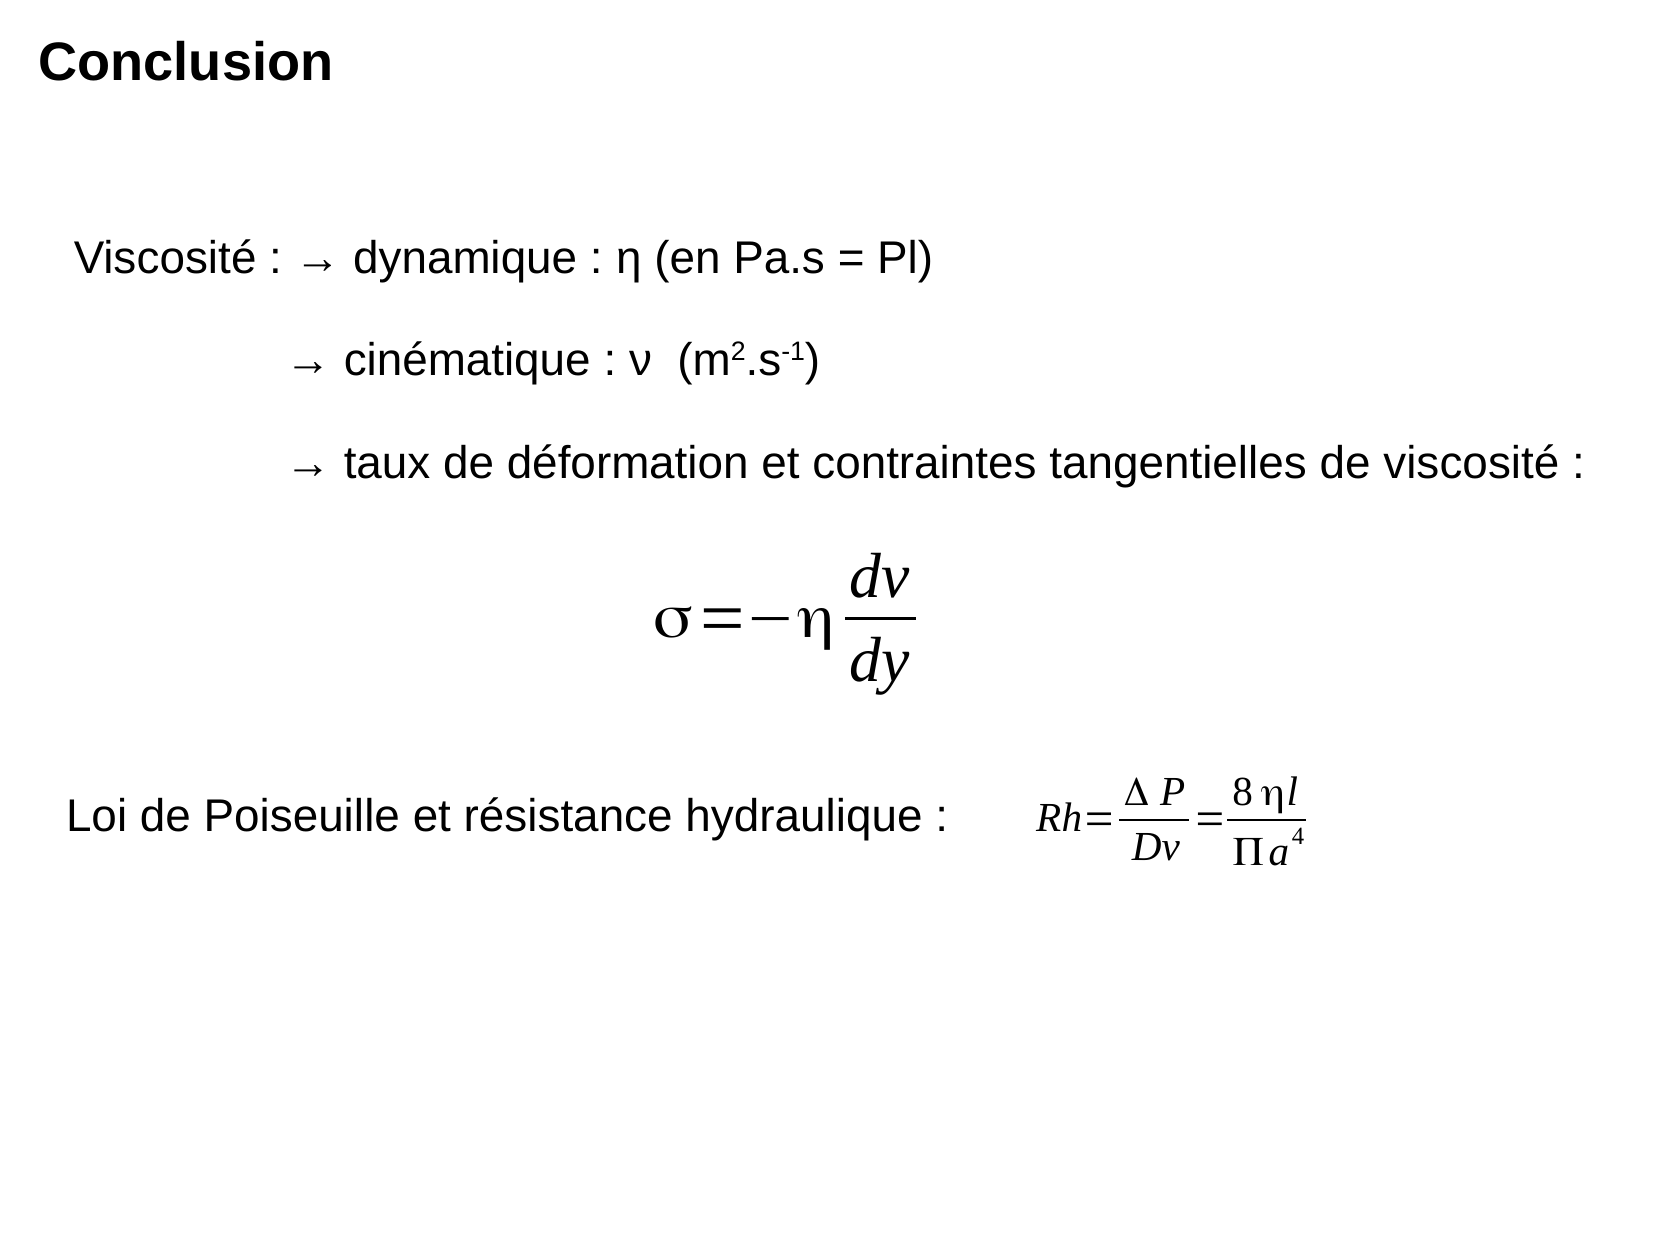

Conclusion
Viscosité : → dynamique : η (en Pa.s = Pl)
		 → cinématique : ν (m2.s-1)
		 → taux de déformation et contraintes tangentielles de viscosité :
Loi de Poiseuille et résistance hydraulique :